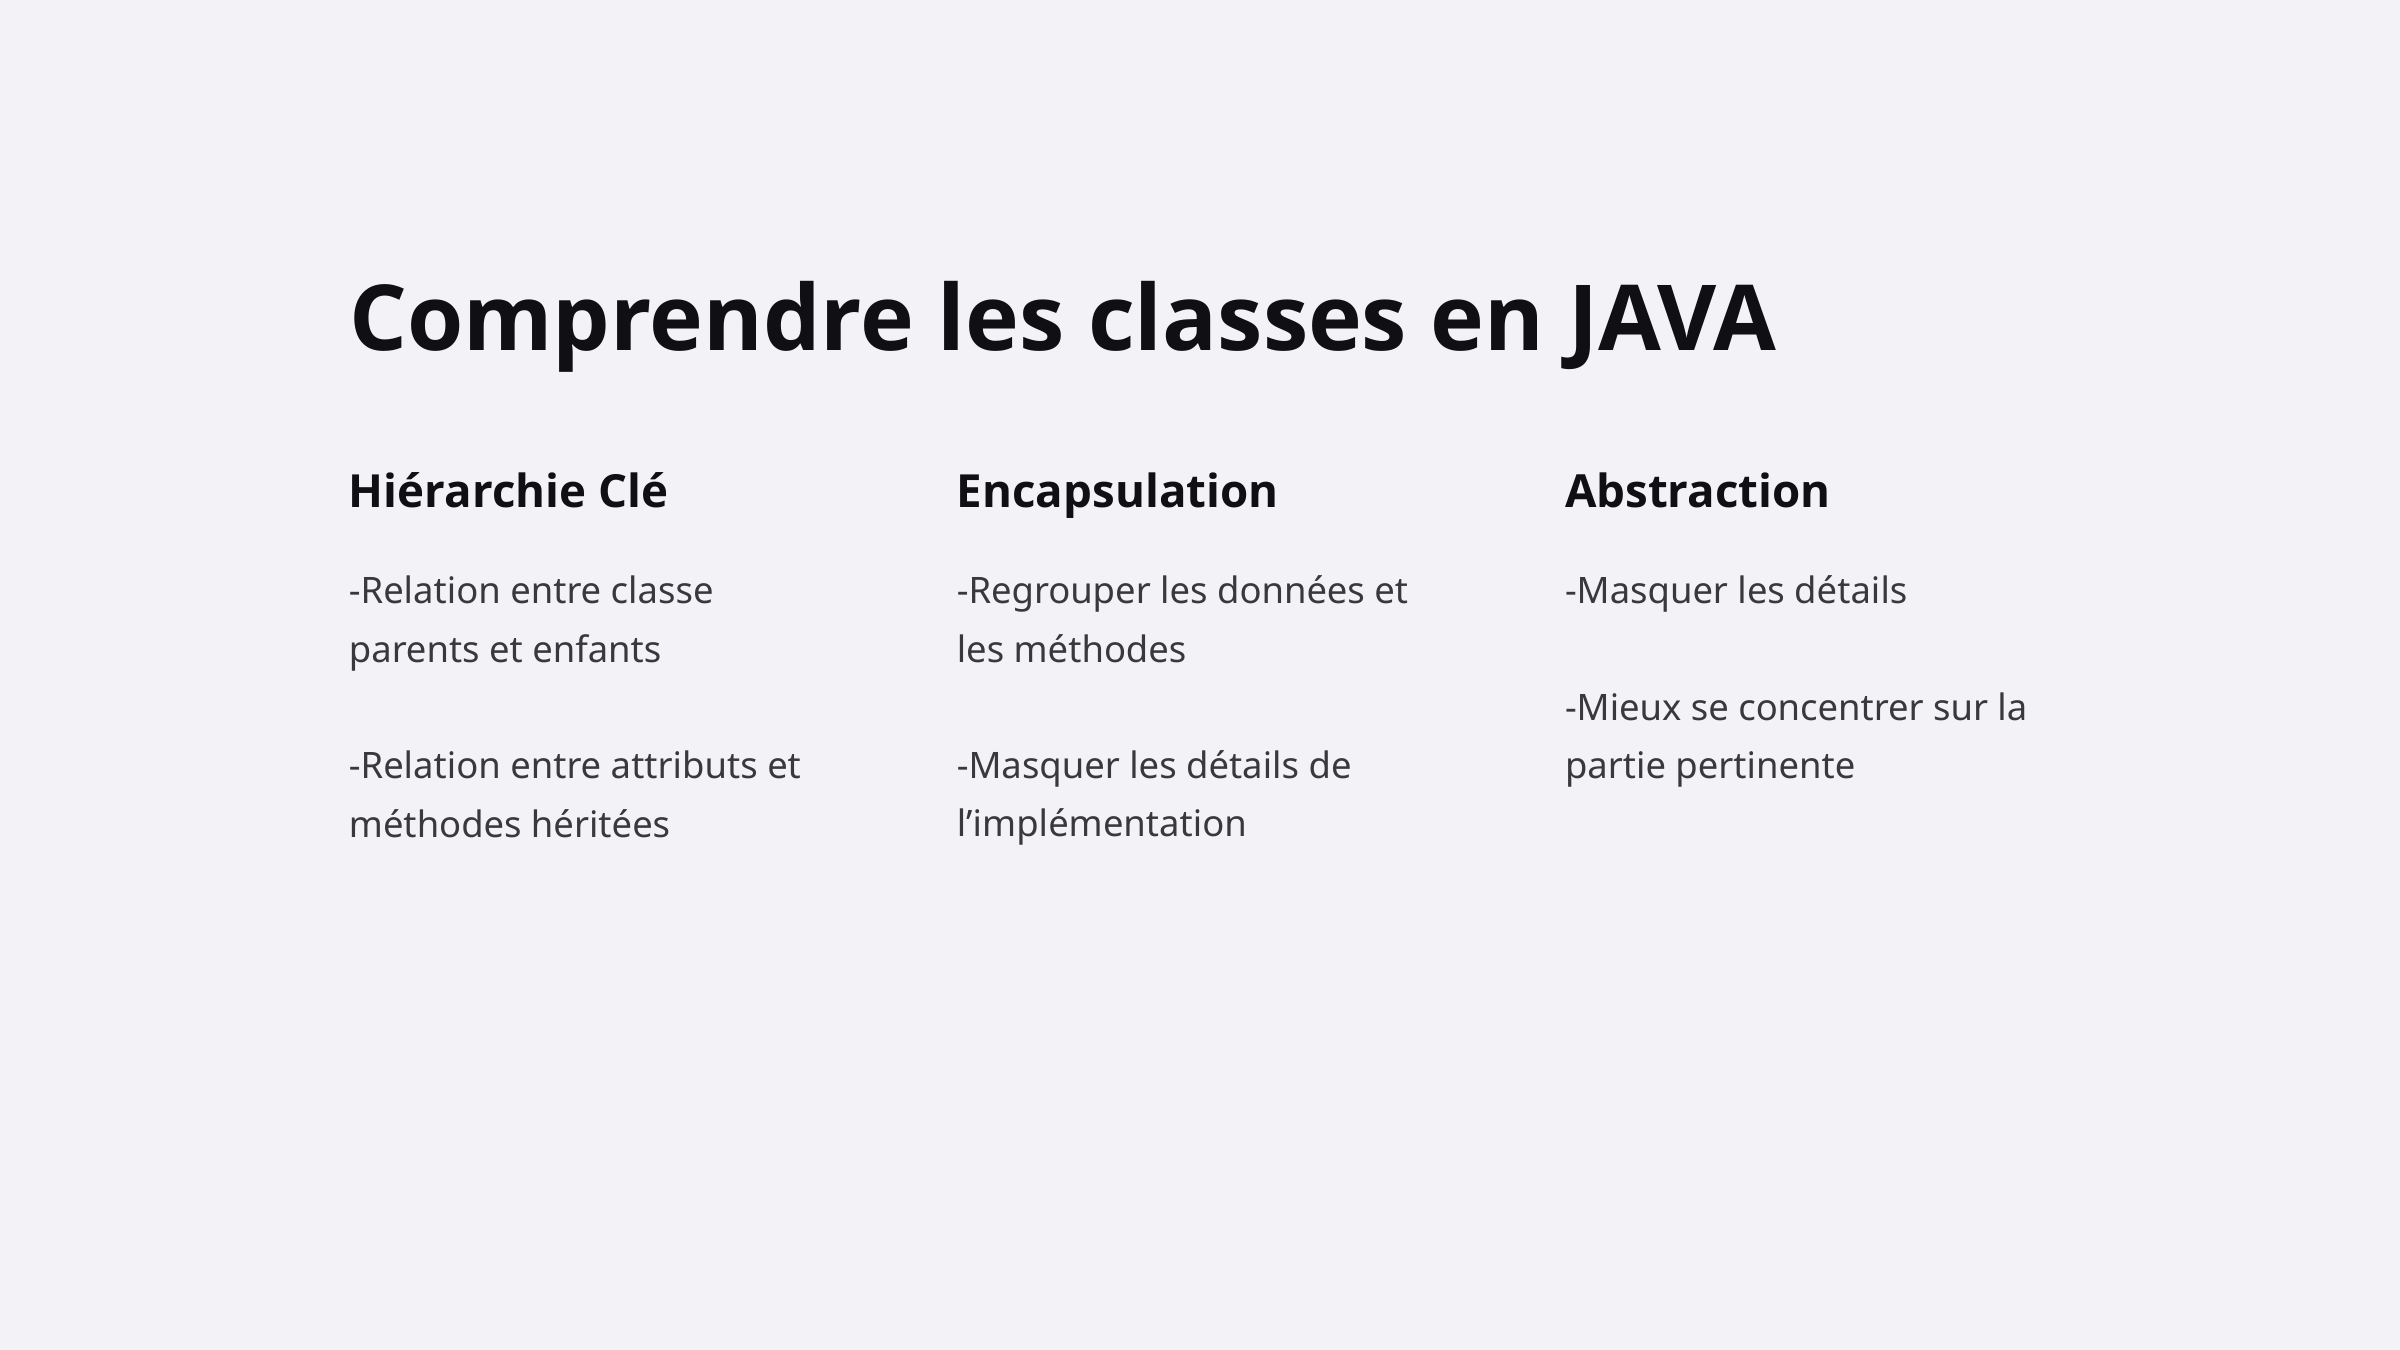

Comprendre les classes en JAVA
Hiérarchie Clé
Encapsulation
Abstraction
-Relation entre classe parents et enfants
-Relation entre attributs et méthodes héritées
-Regrouper les données et les méthodes
-Masquer les détails de l’implémentation
-Masquer les détails
-Mieux se concentrer sur la partie pertinente